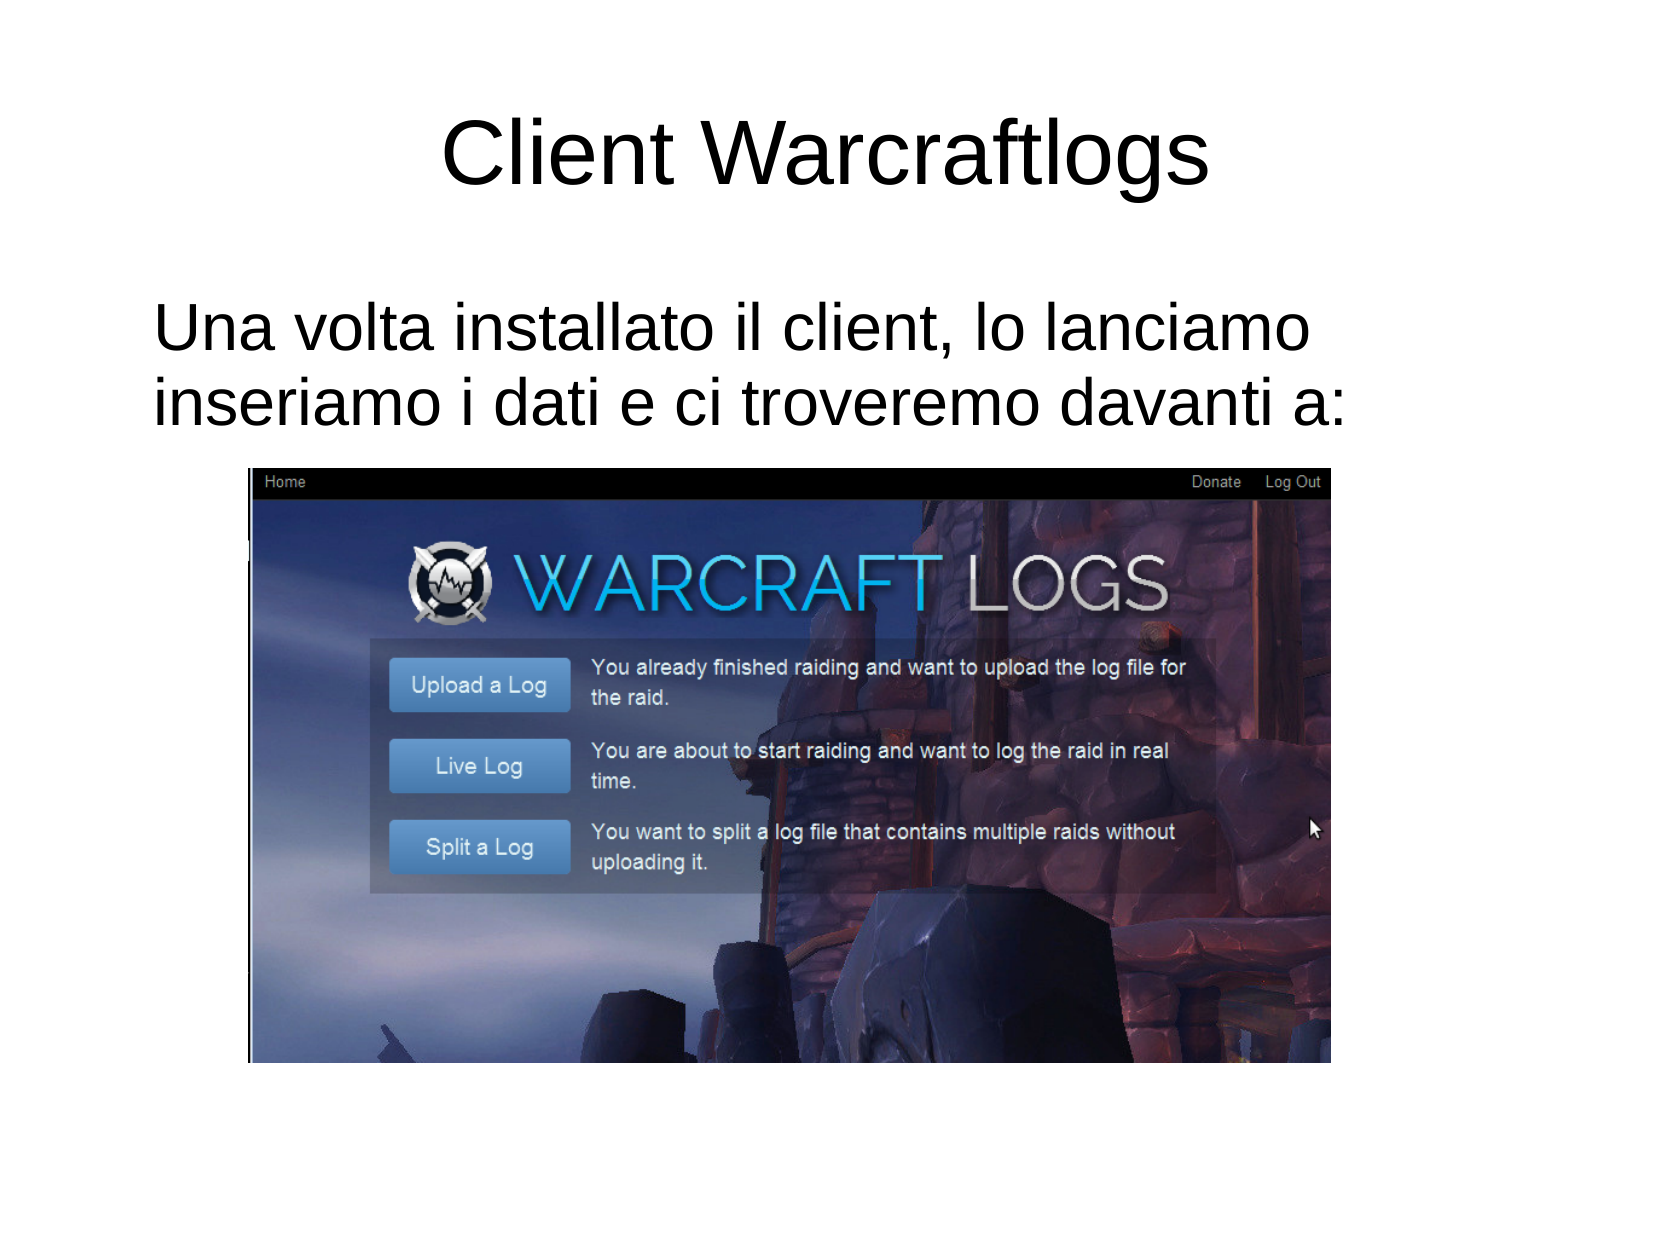

# Client Warcraftlogs
Una volta installato il client, lo lanciamo inseriamo i dati e ci troveremo davanti a: